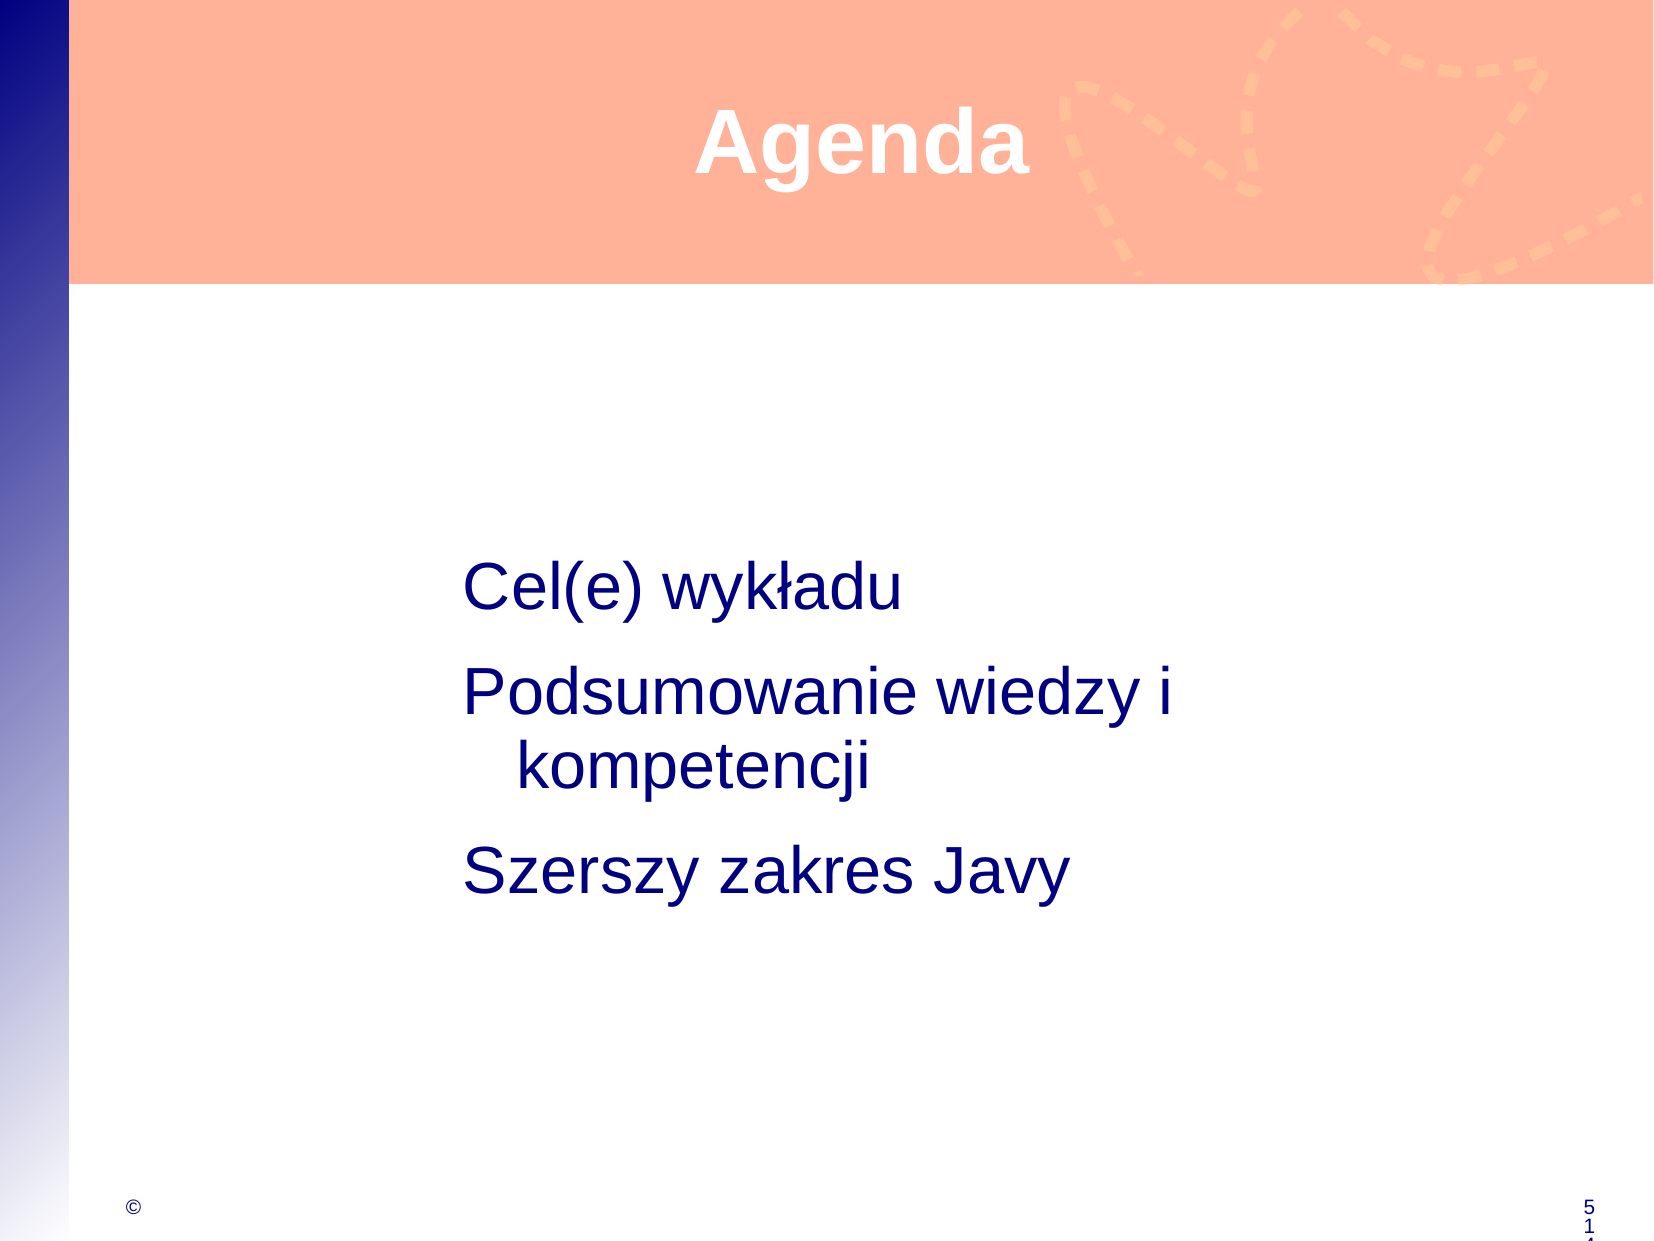

# Agenda
Cel(e) wykładu
Podsumowanie wiedzy i
kompetencji
Szerszy zakres Javy